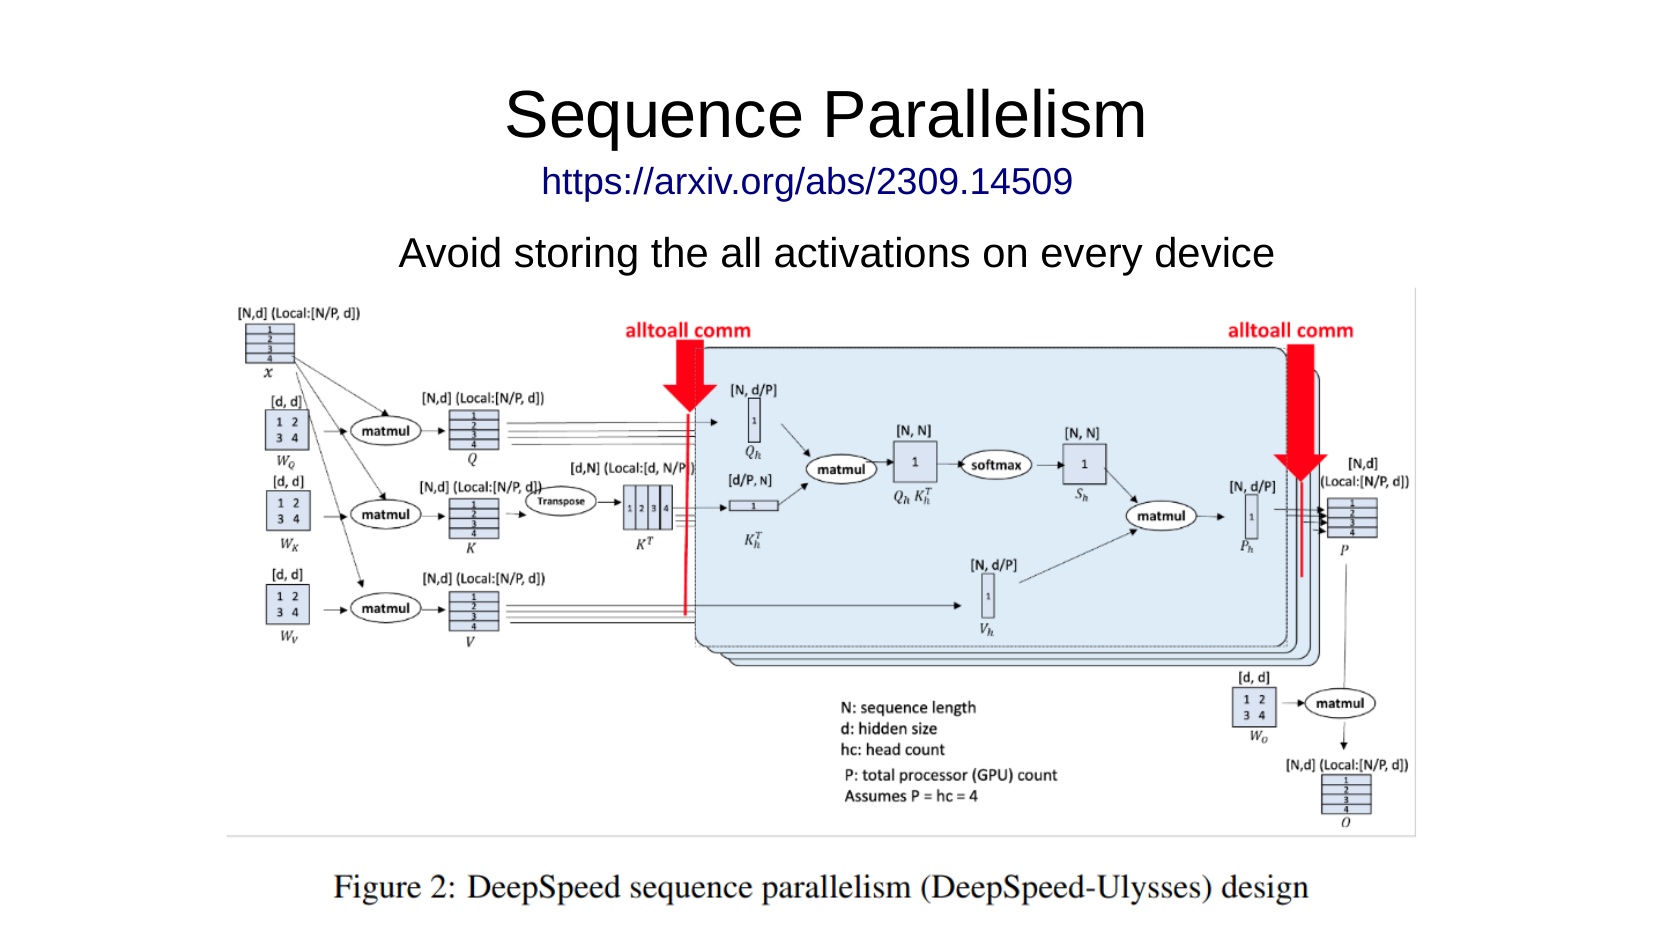

# Sequence Parallelism
https://arxiv.org/abs/2309.14509
Avoid storing the all activations on every device